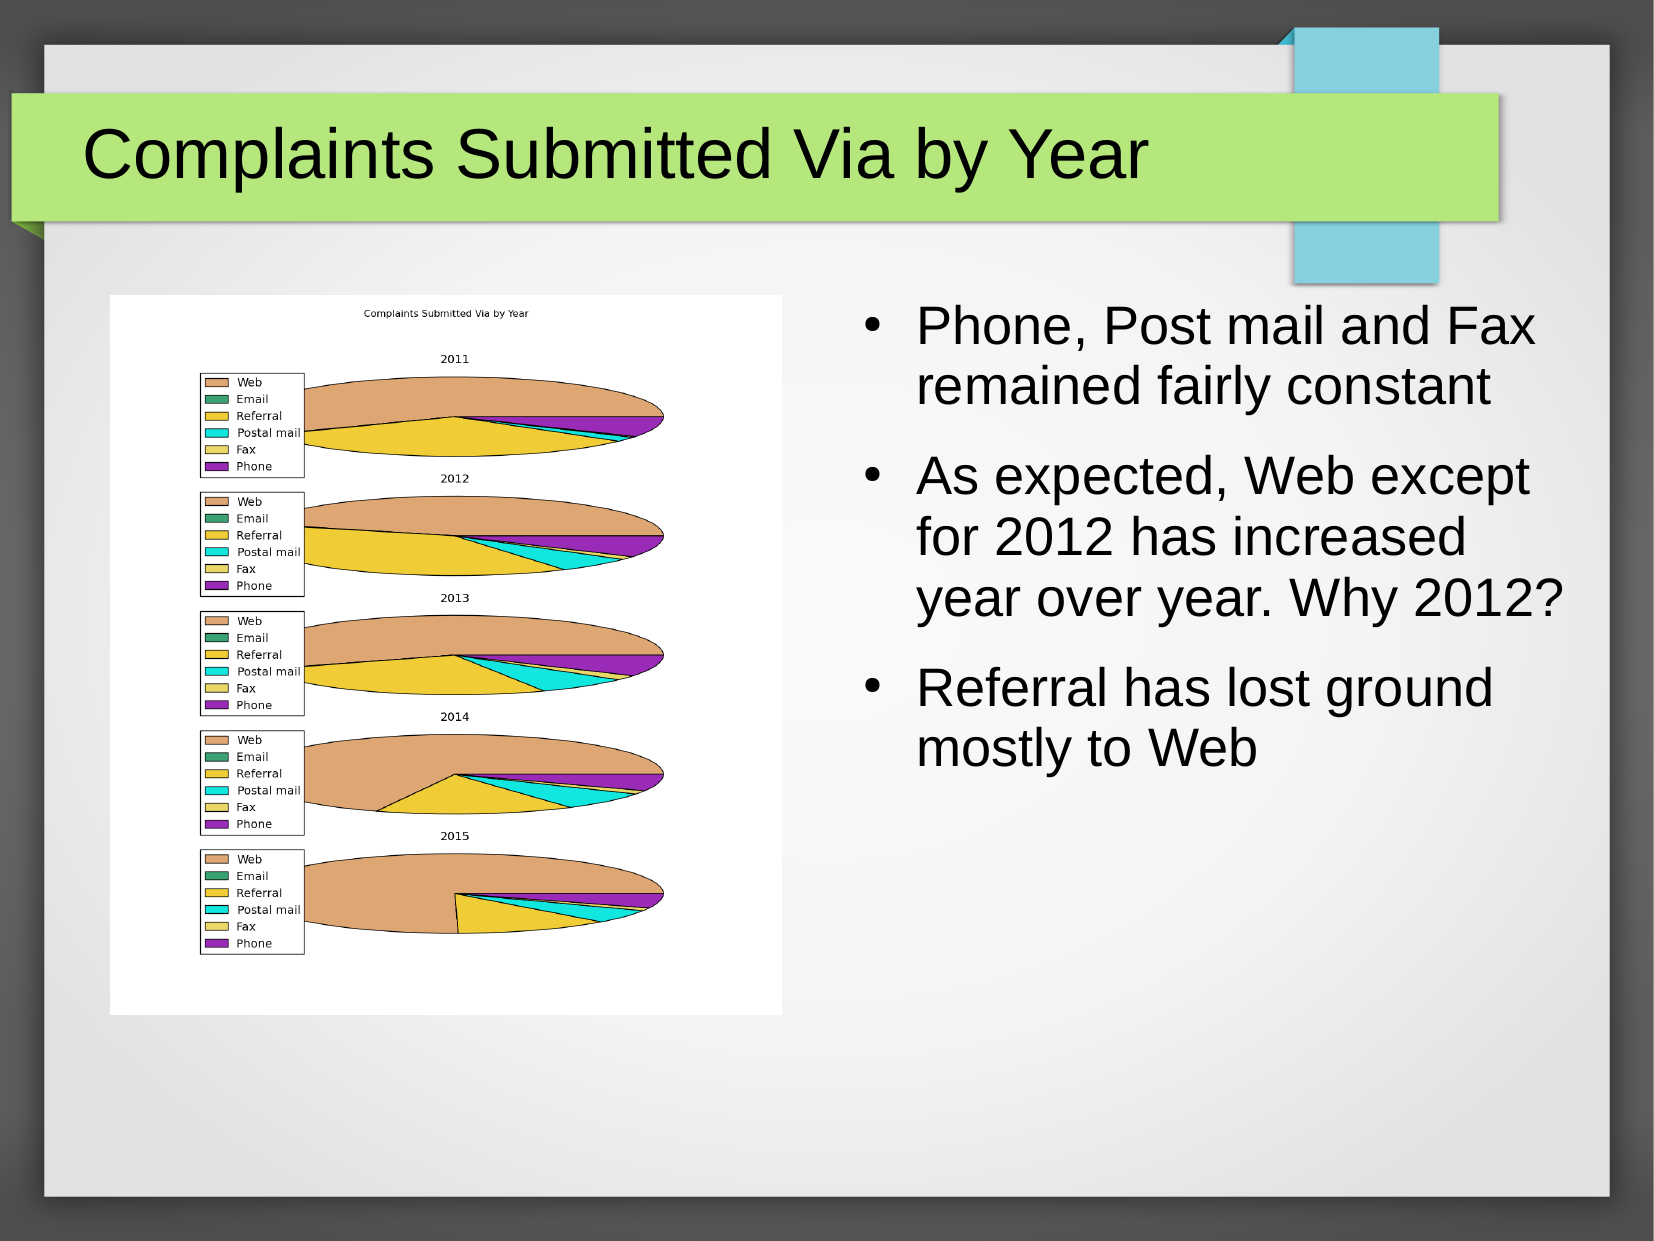

# Complaints Submitted Via by Year
Phone, Post mail and Fax remained fairly constant
As expected, Web except for 2012 has increased year over year. Why 2012?
Referral has lost ground mostly to Web